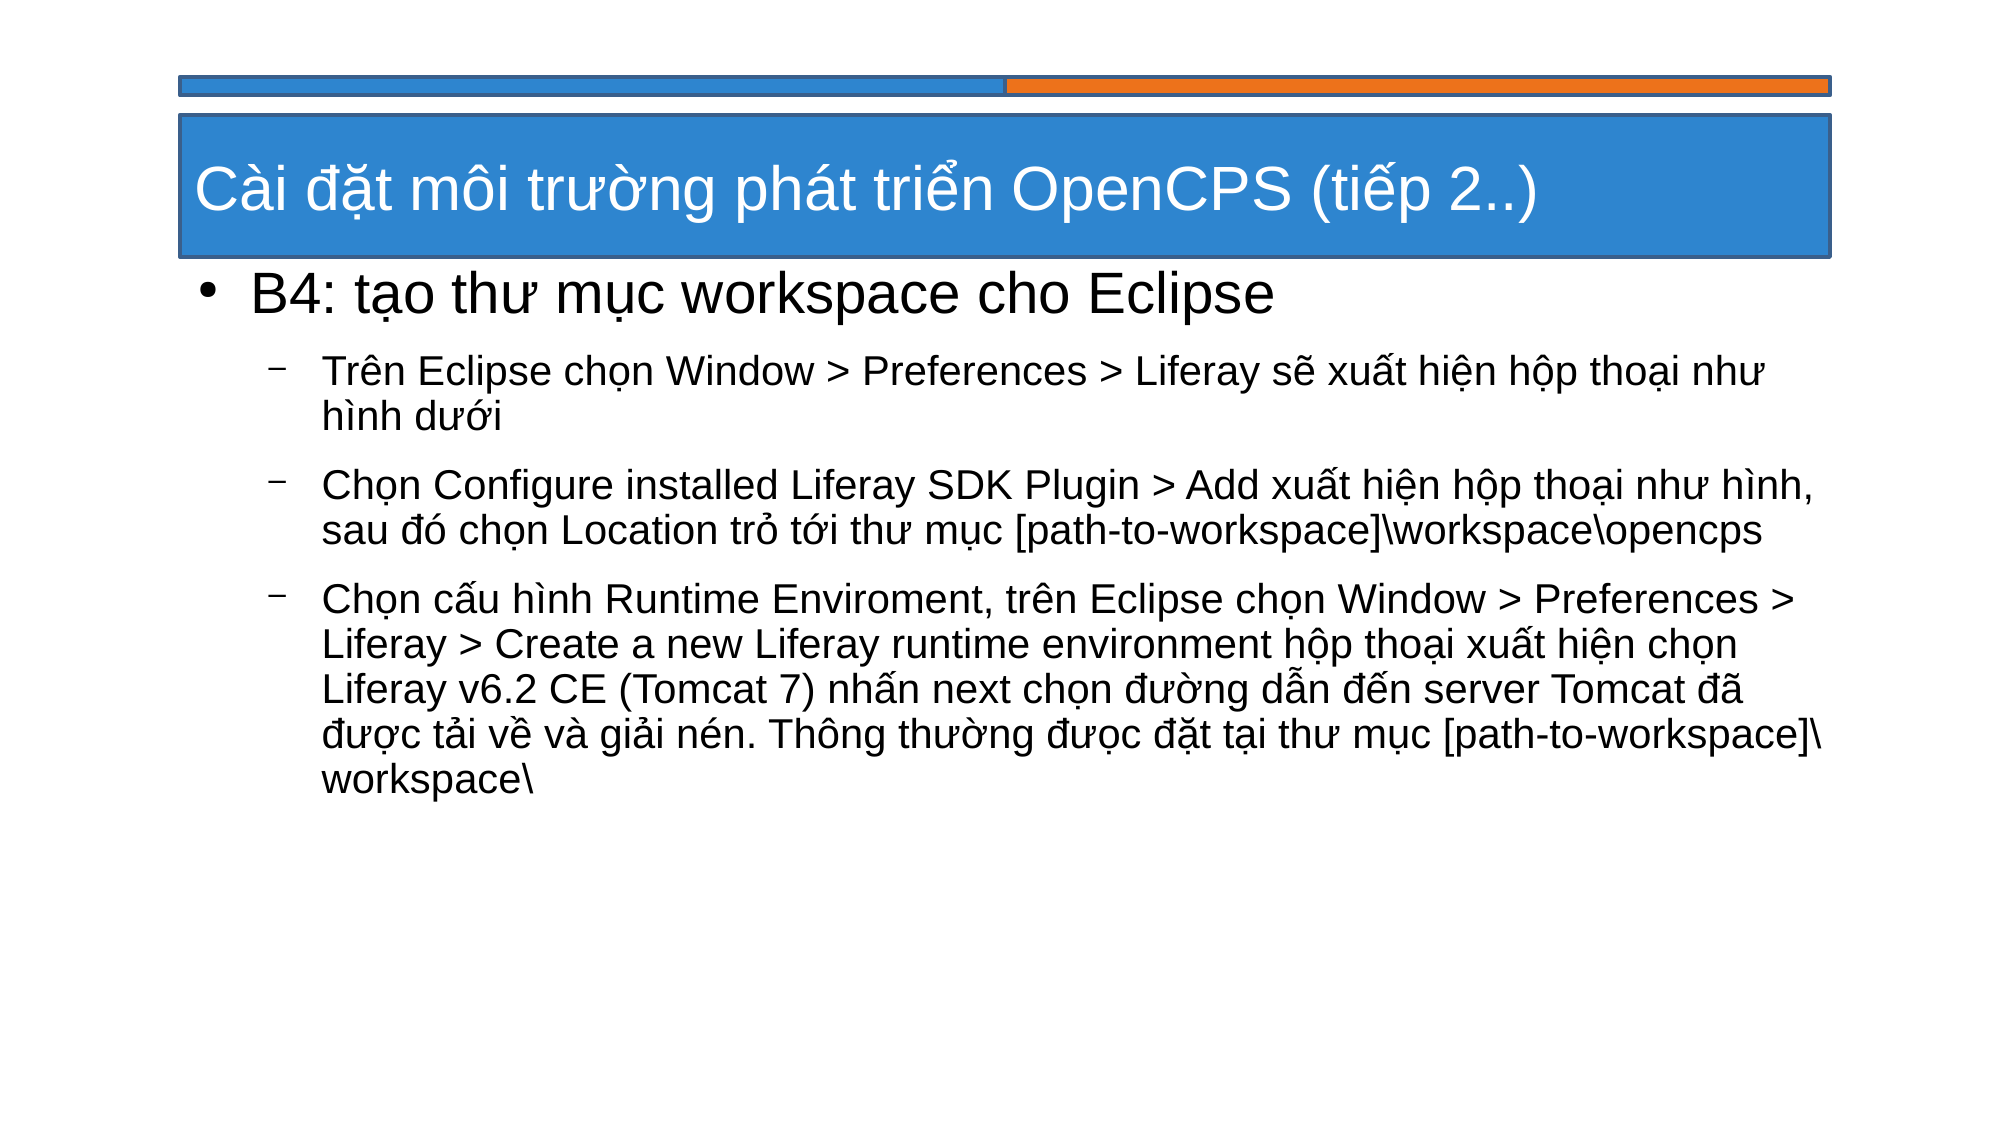

Cài đặt môi trường phát triển OpenCPS (tiếp 2..)
# B4: tạo thư mục workspace cho Eclipse
Trên Eclipse chọn Window > Preferences > Liferay sẽ xuất hiện hộp thoại như hình dưới
Chọn Configure installed Liferay SDK Plugin > Add xuất hiện hộp thoại như hình, sau đó chọn Location trỏ tới thư mục [path-to-workspace]\workspace\opencps
Chọn cấu hình Runtime Enviroment, trên Eclipse chọn Window > Preferences > Liferay > Create a new Liferay runtime environment hộp thoại xuất hiện chọn Liferay v6.2 CE (Tomcat 7) nhấn next chọn đường dẫn đến server Tomcat đã được tải về và giải nén. Thông thường đưọc đặt tại thư mục [path-to-workspace]\workspace\